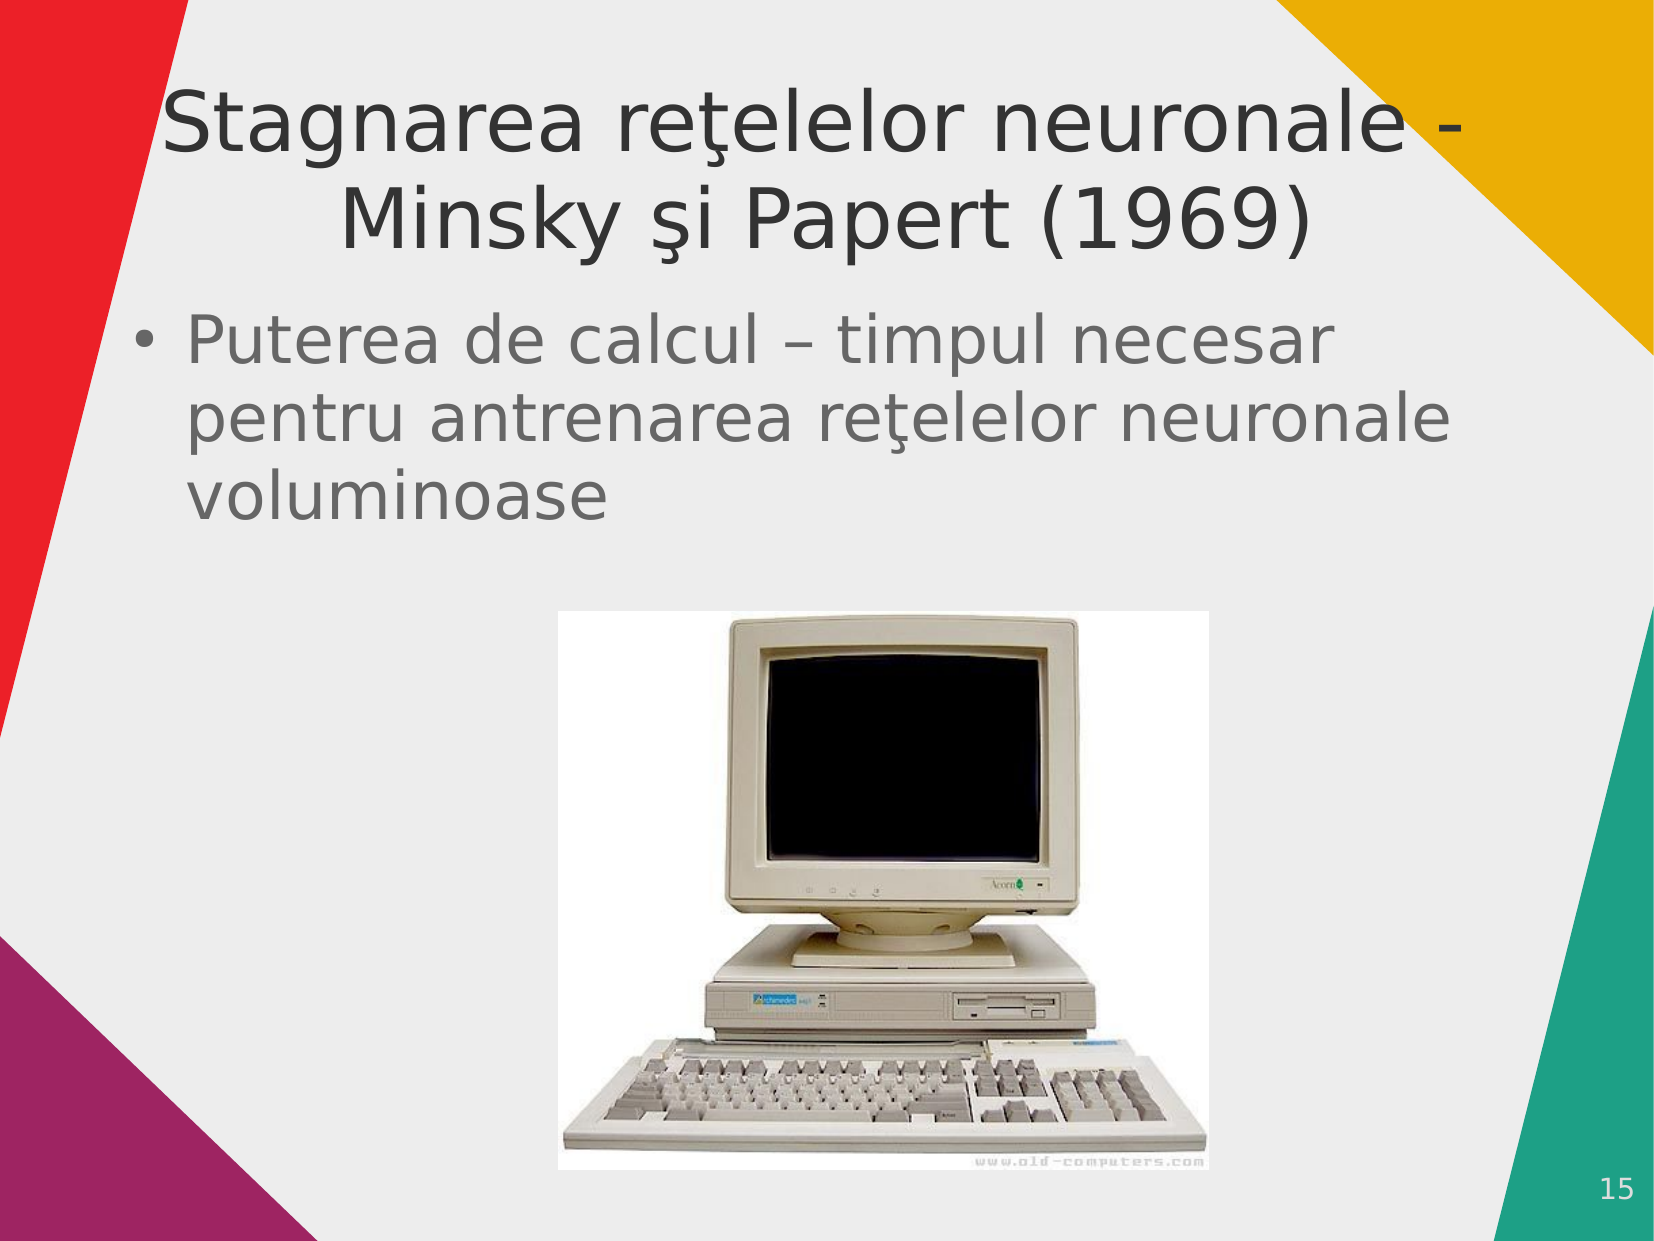

# Stagnarea reţelelor neuronale - Minsky şi Papert (1969)
Puterea de calcul – timpul necesar pentru antrenarea reţelelor neuronale voluminoase
15